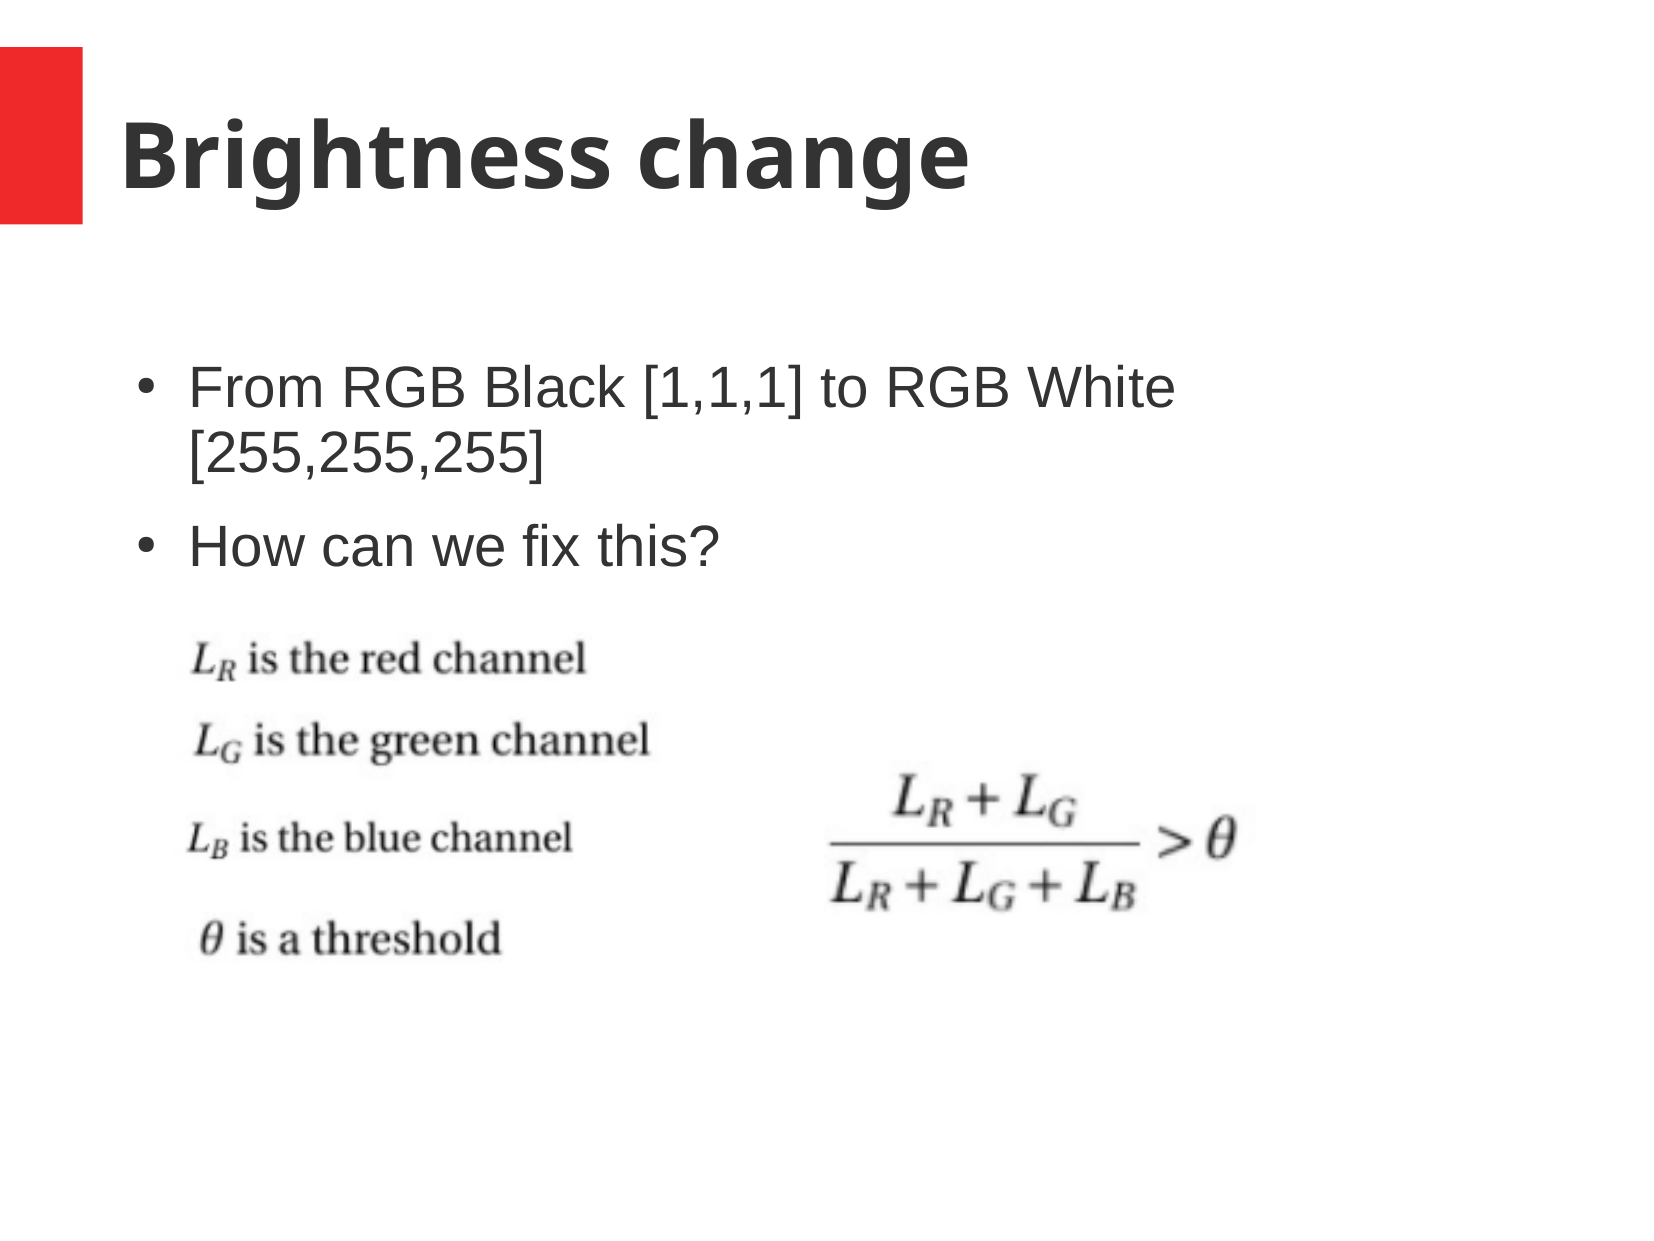

# Brightness change
From RGB Black [1,1,1] to RGB White [255,255,255]
How can we fix this?